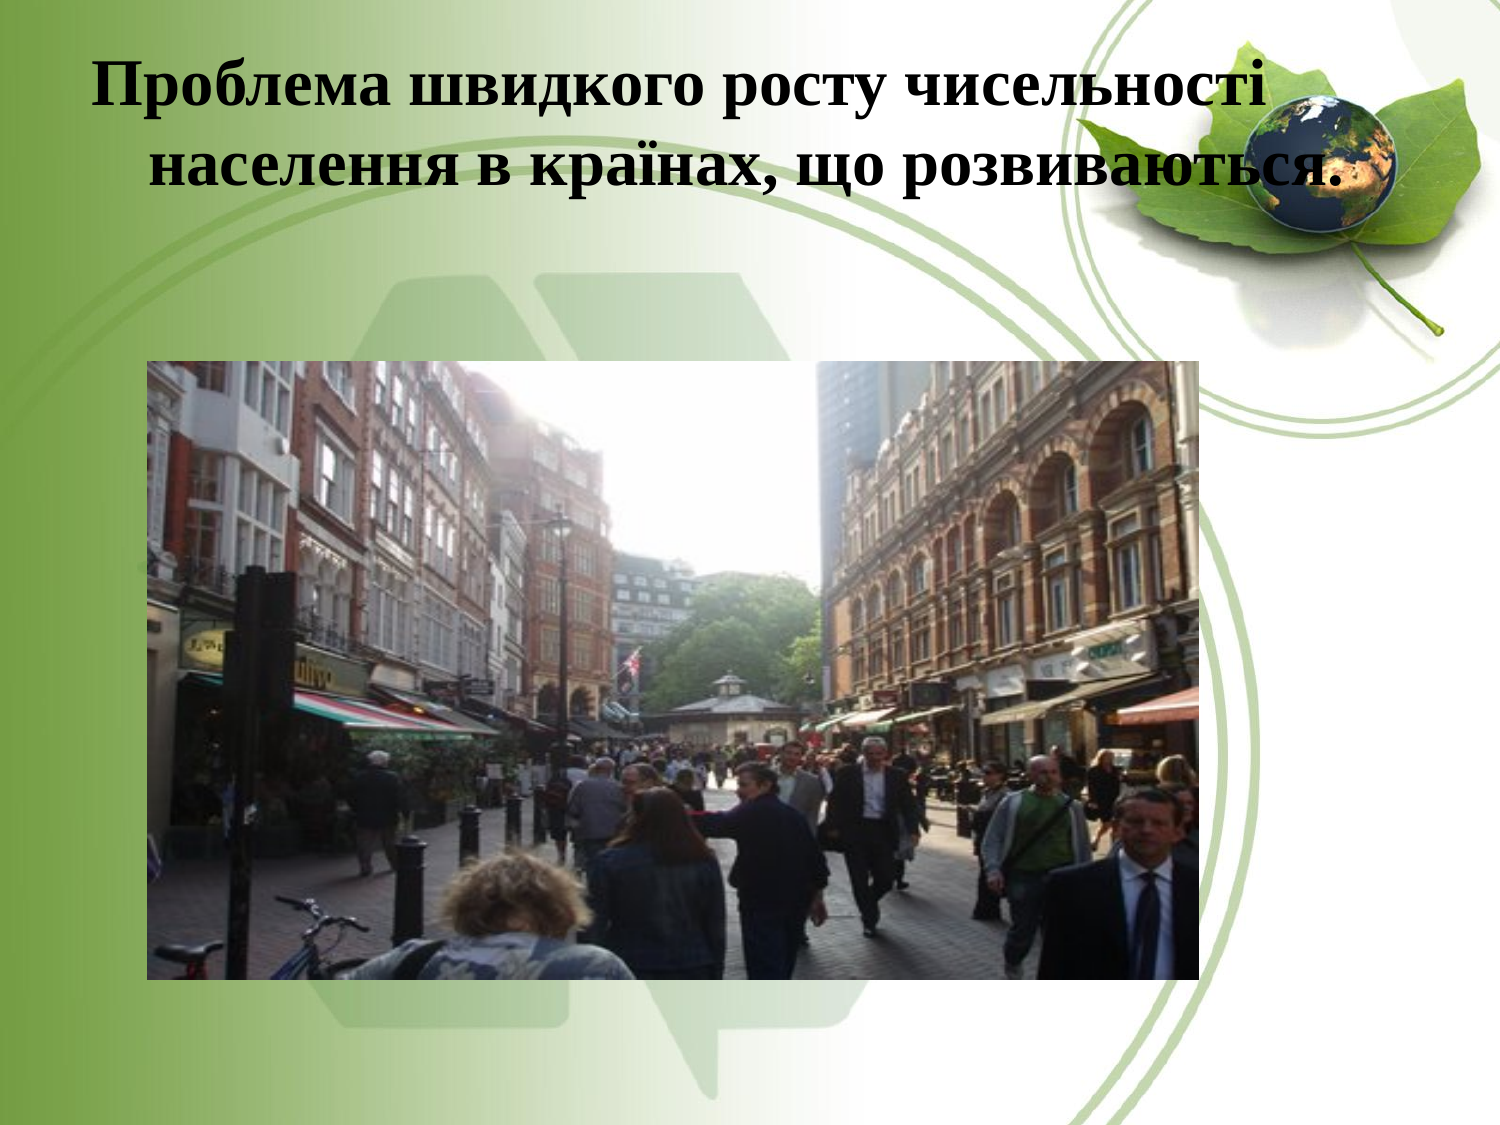

# Проблема швидкого росту чисельності населення в країнах, що розвиваються.